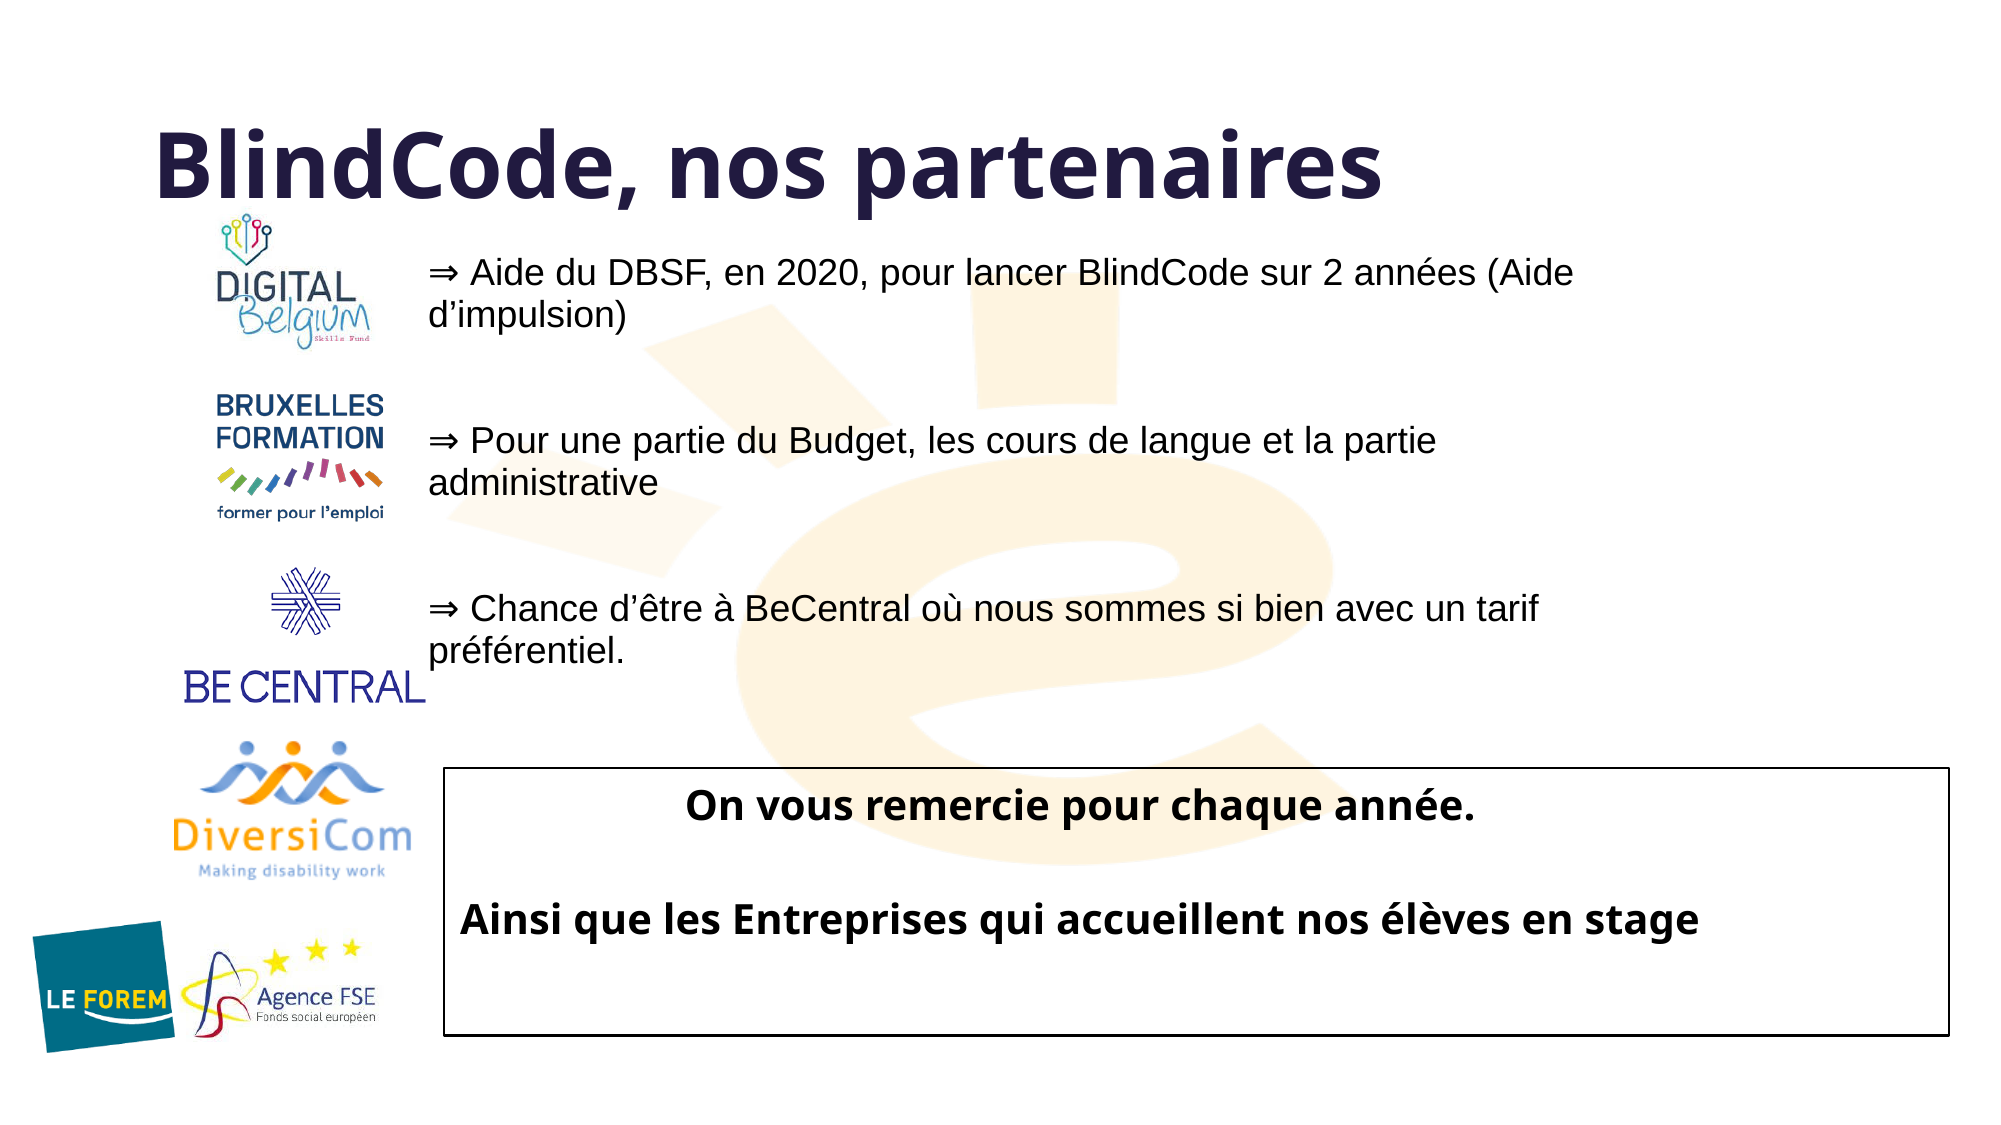

# BlindCode, nos partenaires
⇒ Aide du DBSF, en 2020, pour lancer BlindCode sur 2 années (Aide d’impulsion)
⇒ Pour une partie du Budget, les cours de langue et la partie administrative
⇒ Chance d’être à BeCentral où nous sommes si bien avec un tarif préférentiel.
On vous remercie pour chaque année.
Ainsi que les Entreprises qui accueillent nos élèves en stage